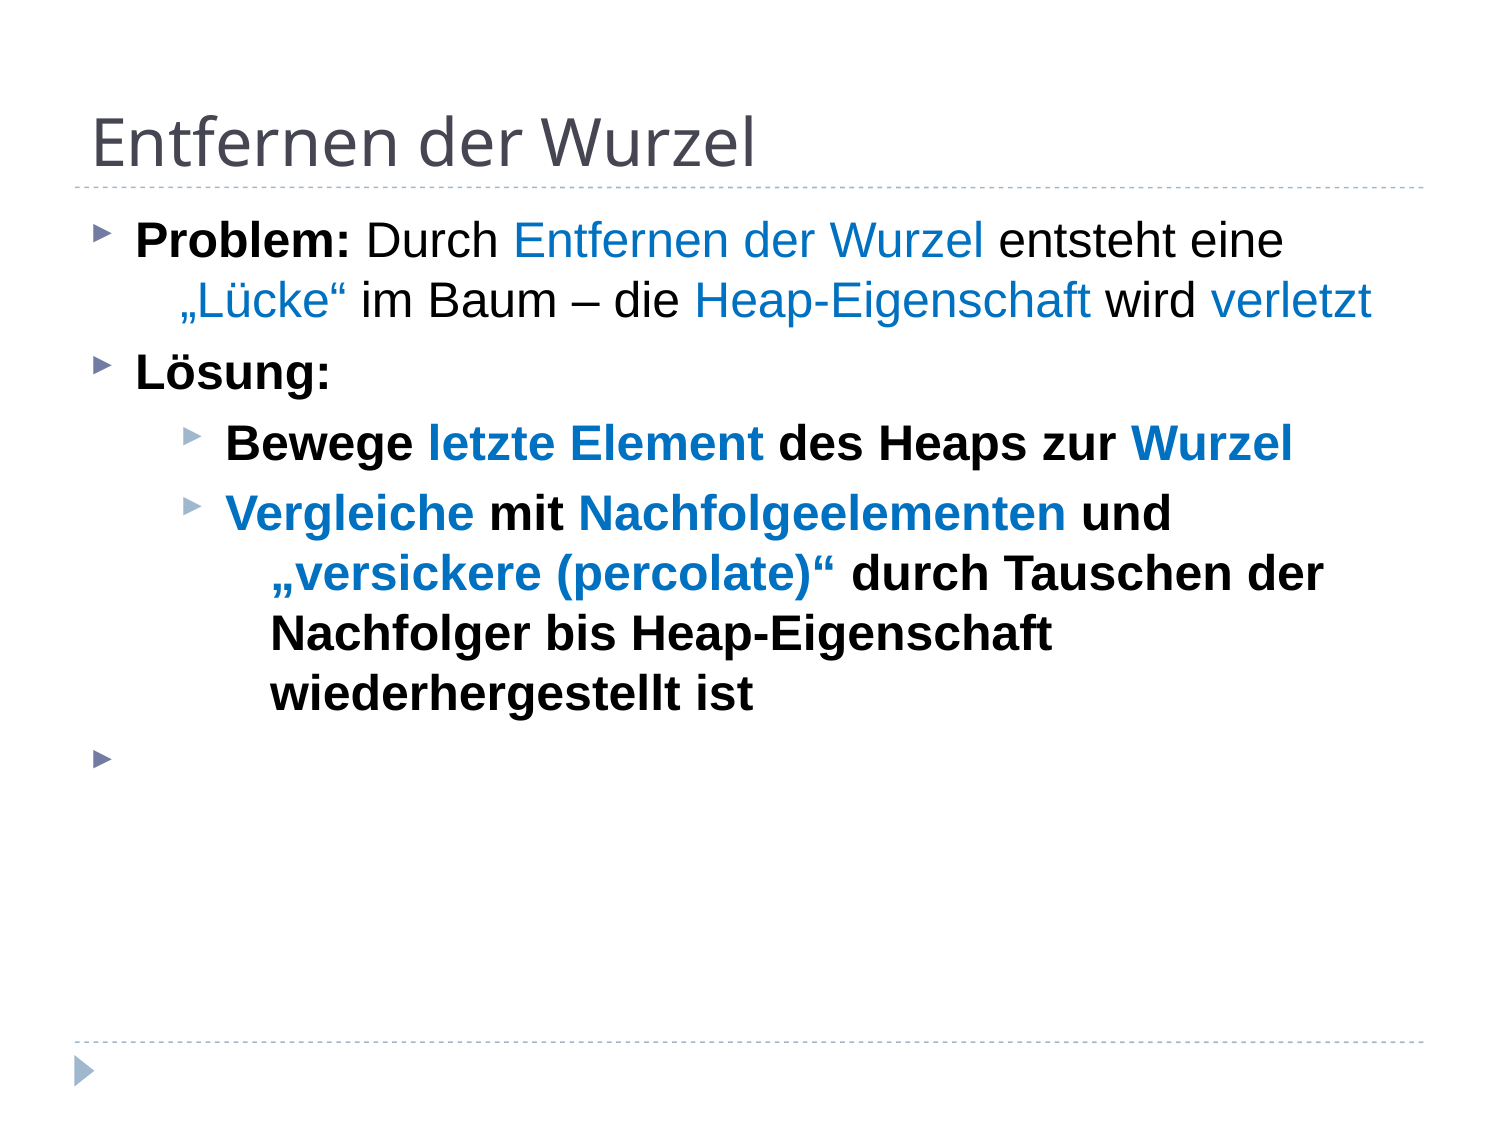

# Entfernen der Wurzel
Problem: Durch Entfernen der Wurzel entsteht eine „Lücke“ im Baum – die Heap-Eigenschaft wird verletzt
Lösung:
Bewege letzte Element des Heaps zur Wurzel
Vergleiche mit Nachfolgeelementen und „versickere (percolate)“ durch Tauschen der Nachfolger bis Heap-Eigenschaft wiederhergestellt ist